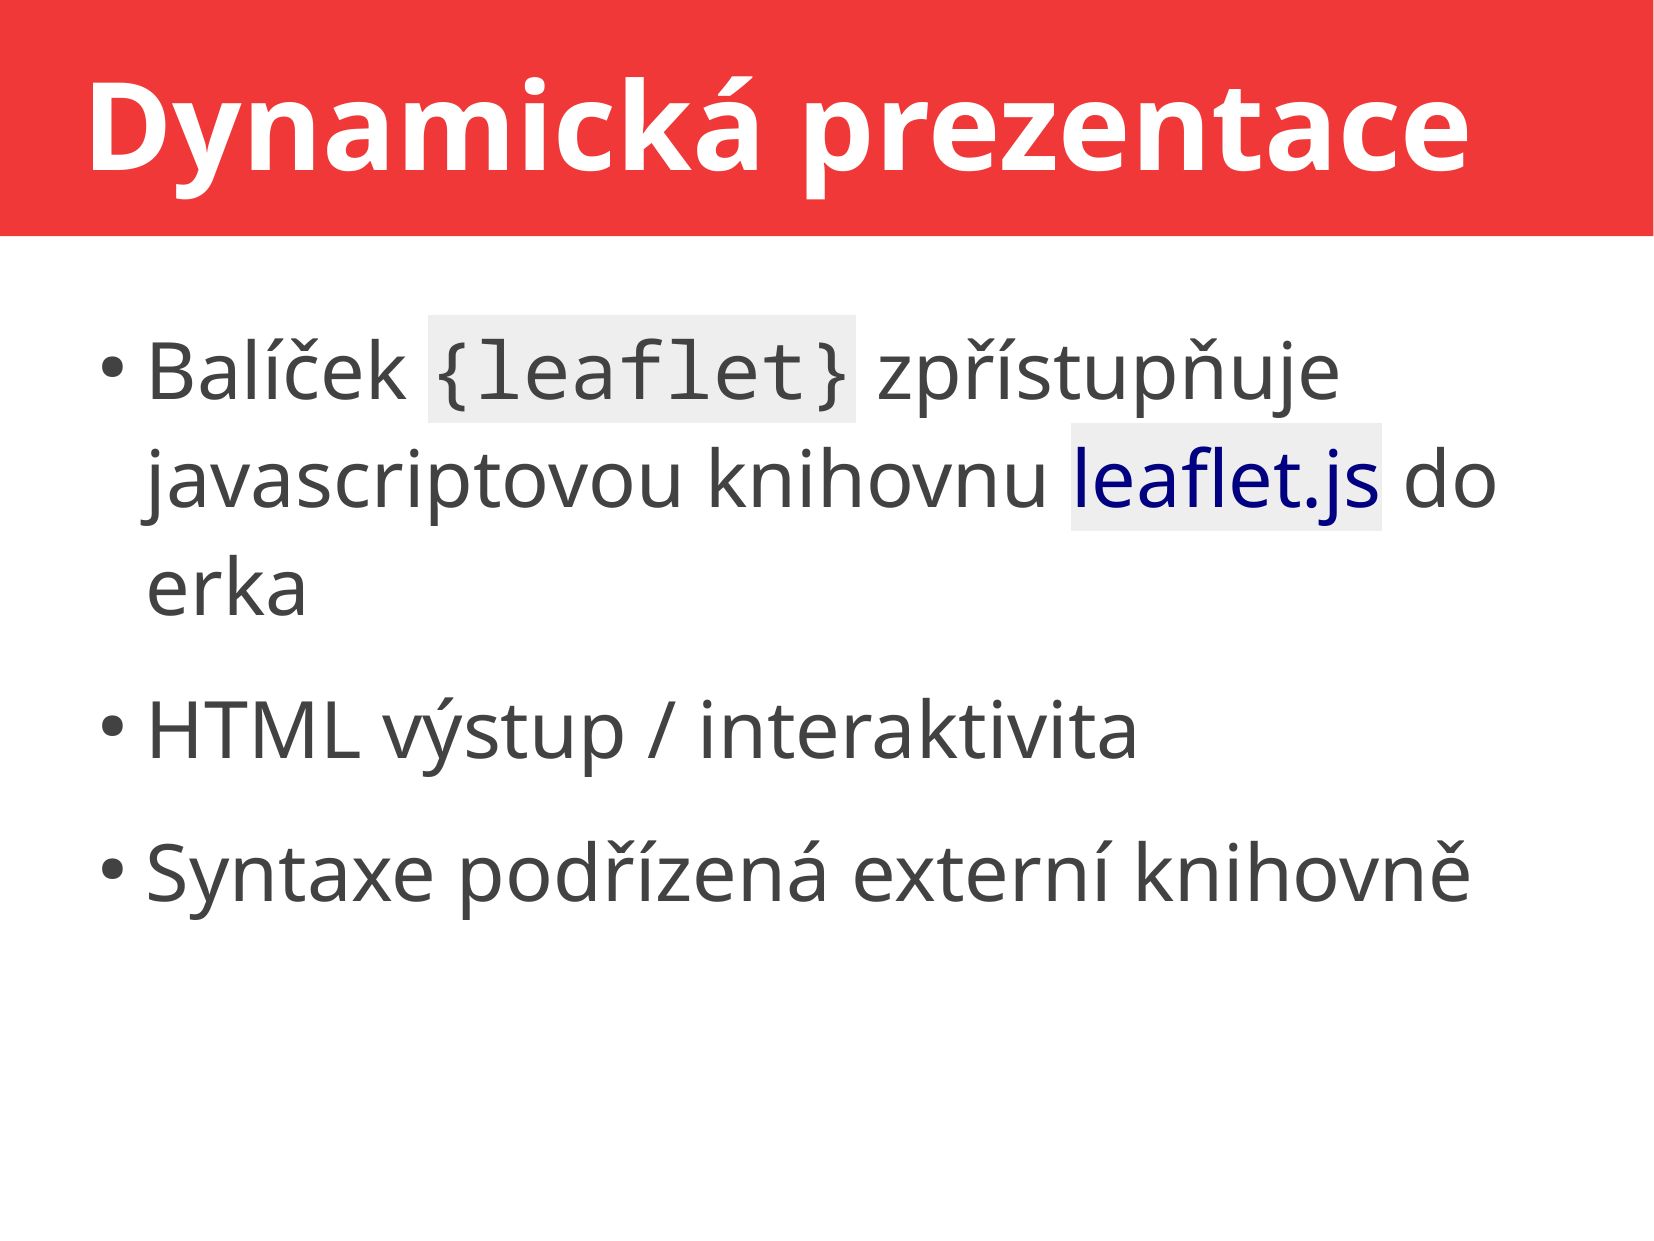

# Dynamická prezentace
Balíček {leaflet} zpřístupňuje javascriptovou knihovnu leaflet.js do erka
HTML výstup / interaktivita
Syntaxe podřízená externí knihovně